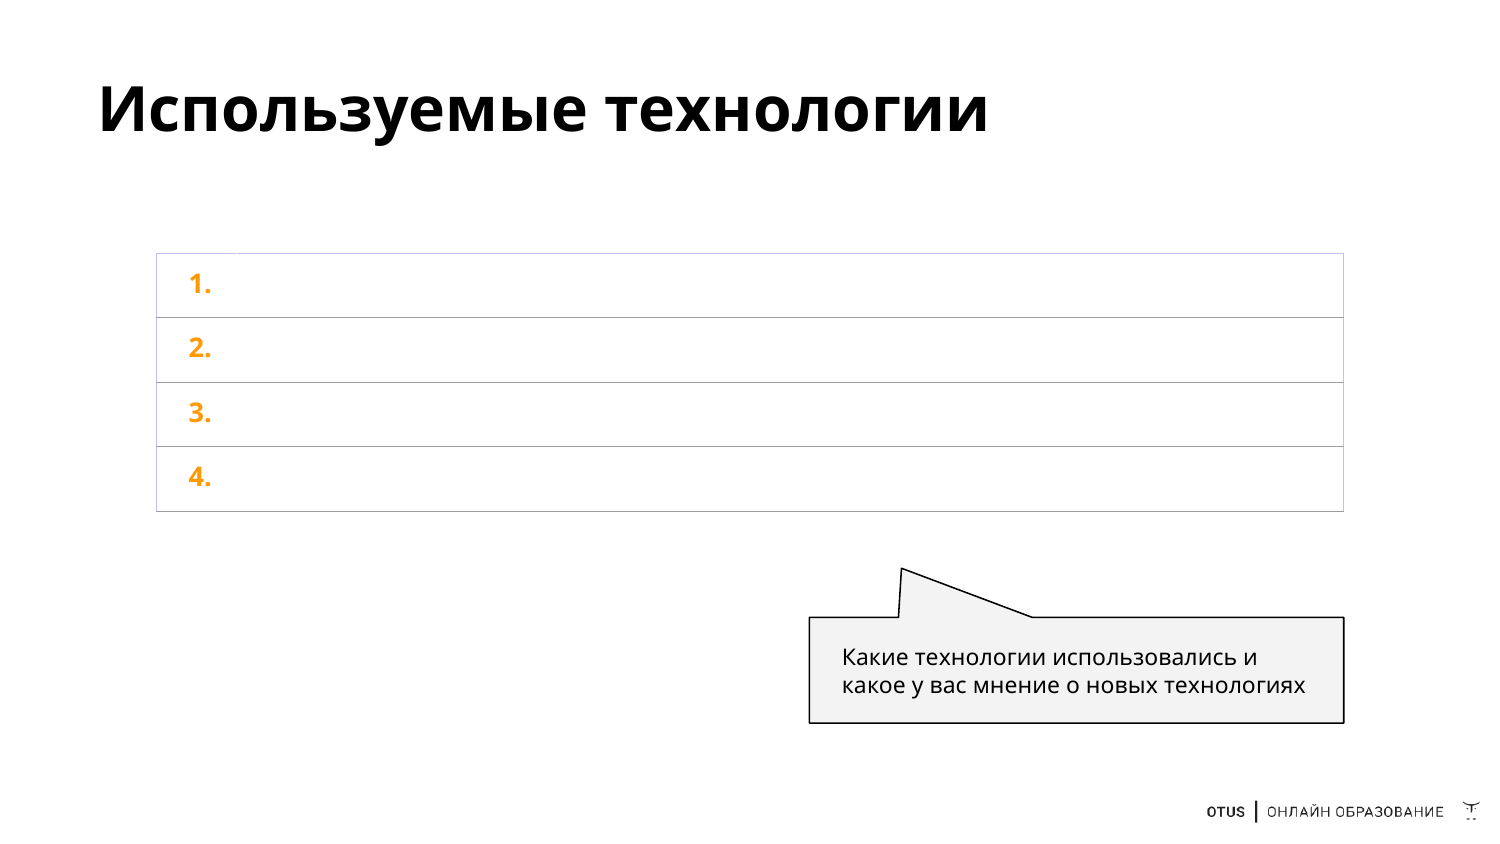

# Используемые технологии
| 1. | |
| --- | --- |
| 2. | |
| 3. | |
| 4. | |
Какие технологии использовались и какое у вас мнение о новых технологиях